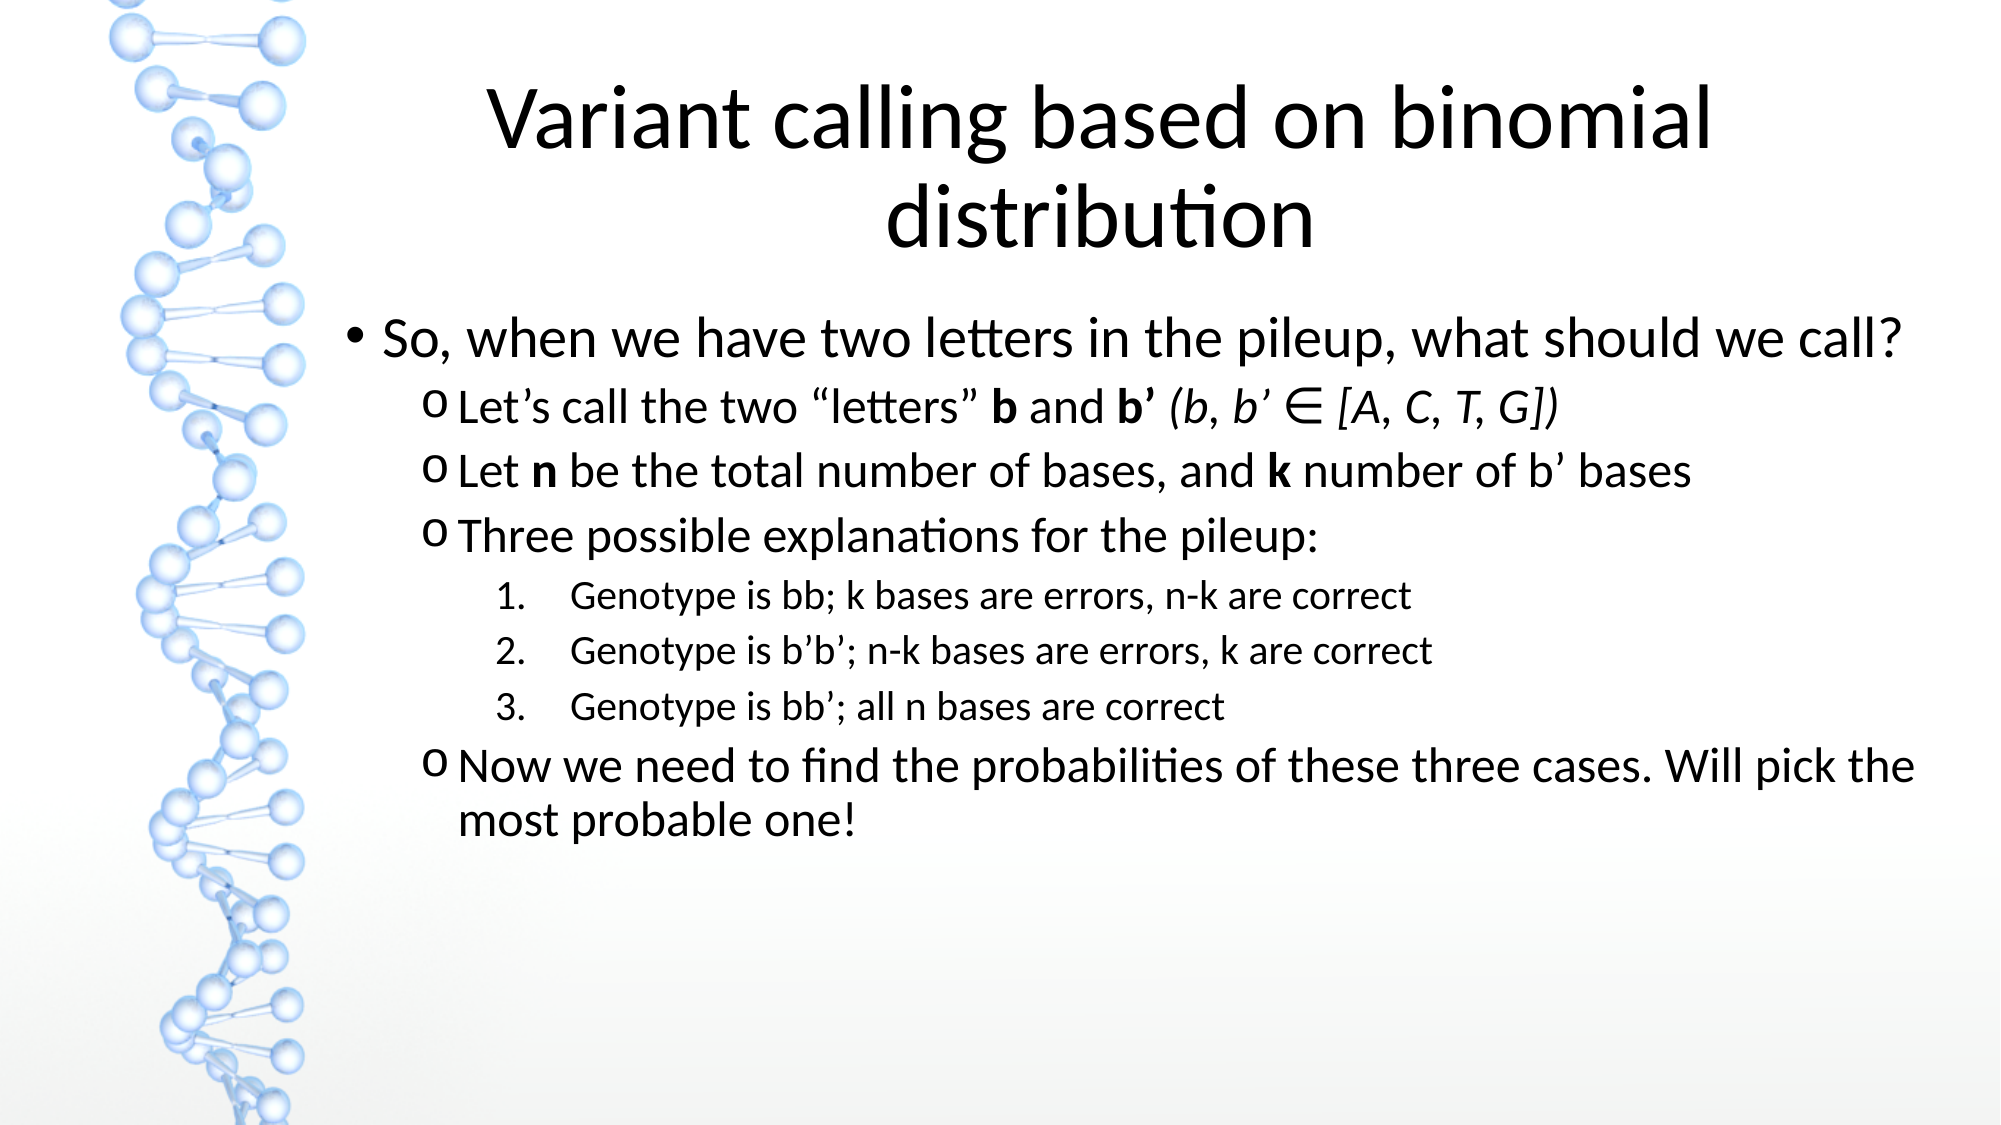

# Variant calling based on binomial distribution
So, when we have two letters in the pileup, what should we call?
Let’s call the two “letters” b and b’ (b, b’ ∈ [A, C, T, G])
Let n be the total number of bases, and k number of b’ bases
Three possible explanations for the pileup:
Genotype is bb; k bases are errors, n-k are correct
Genotype is b’b’; n-k bases are errors, k are correct
Genotype is bb’; all n bases are correct
Now we need to find the probabilities of these three cases. Will pick the most probable one!